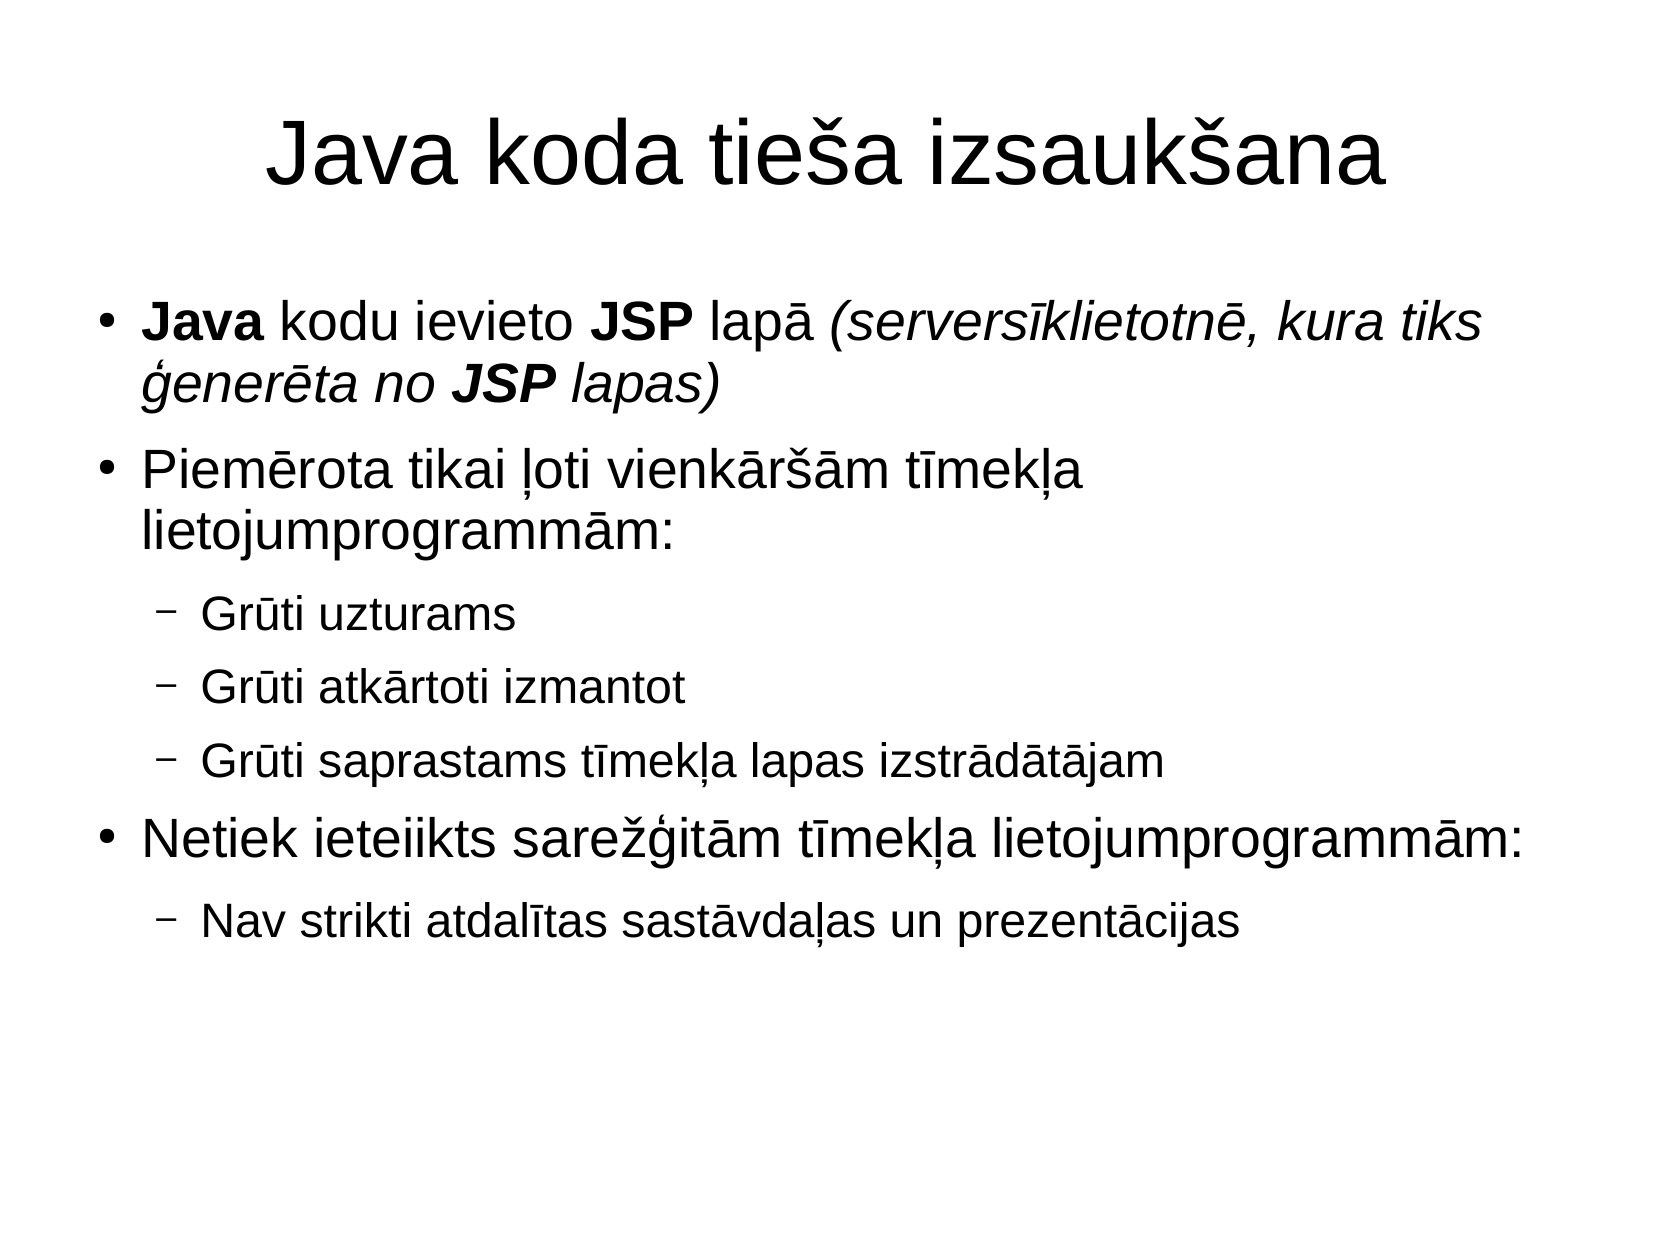

# Java koda tieša izsaukšana
Java kodu ievieto JSP lapā (serversīklietotnē, kura tiks ģenerēta no JSP lapas)
Piemērota tikai ļoti vienkāršām tīmekļa lietojumprogrammām:
Grūti uzturams
Grūti atkārtoti izmantot
Grūti saprastams tīmekļa lapas izstrādātājam
Netiek ieteiikts sarežģitām tīmekļa lietojumprogrammām:
Nav strikti atdalītas sastāvdaļas un prezentācijas